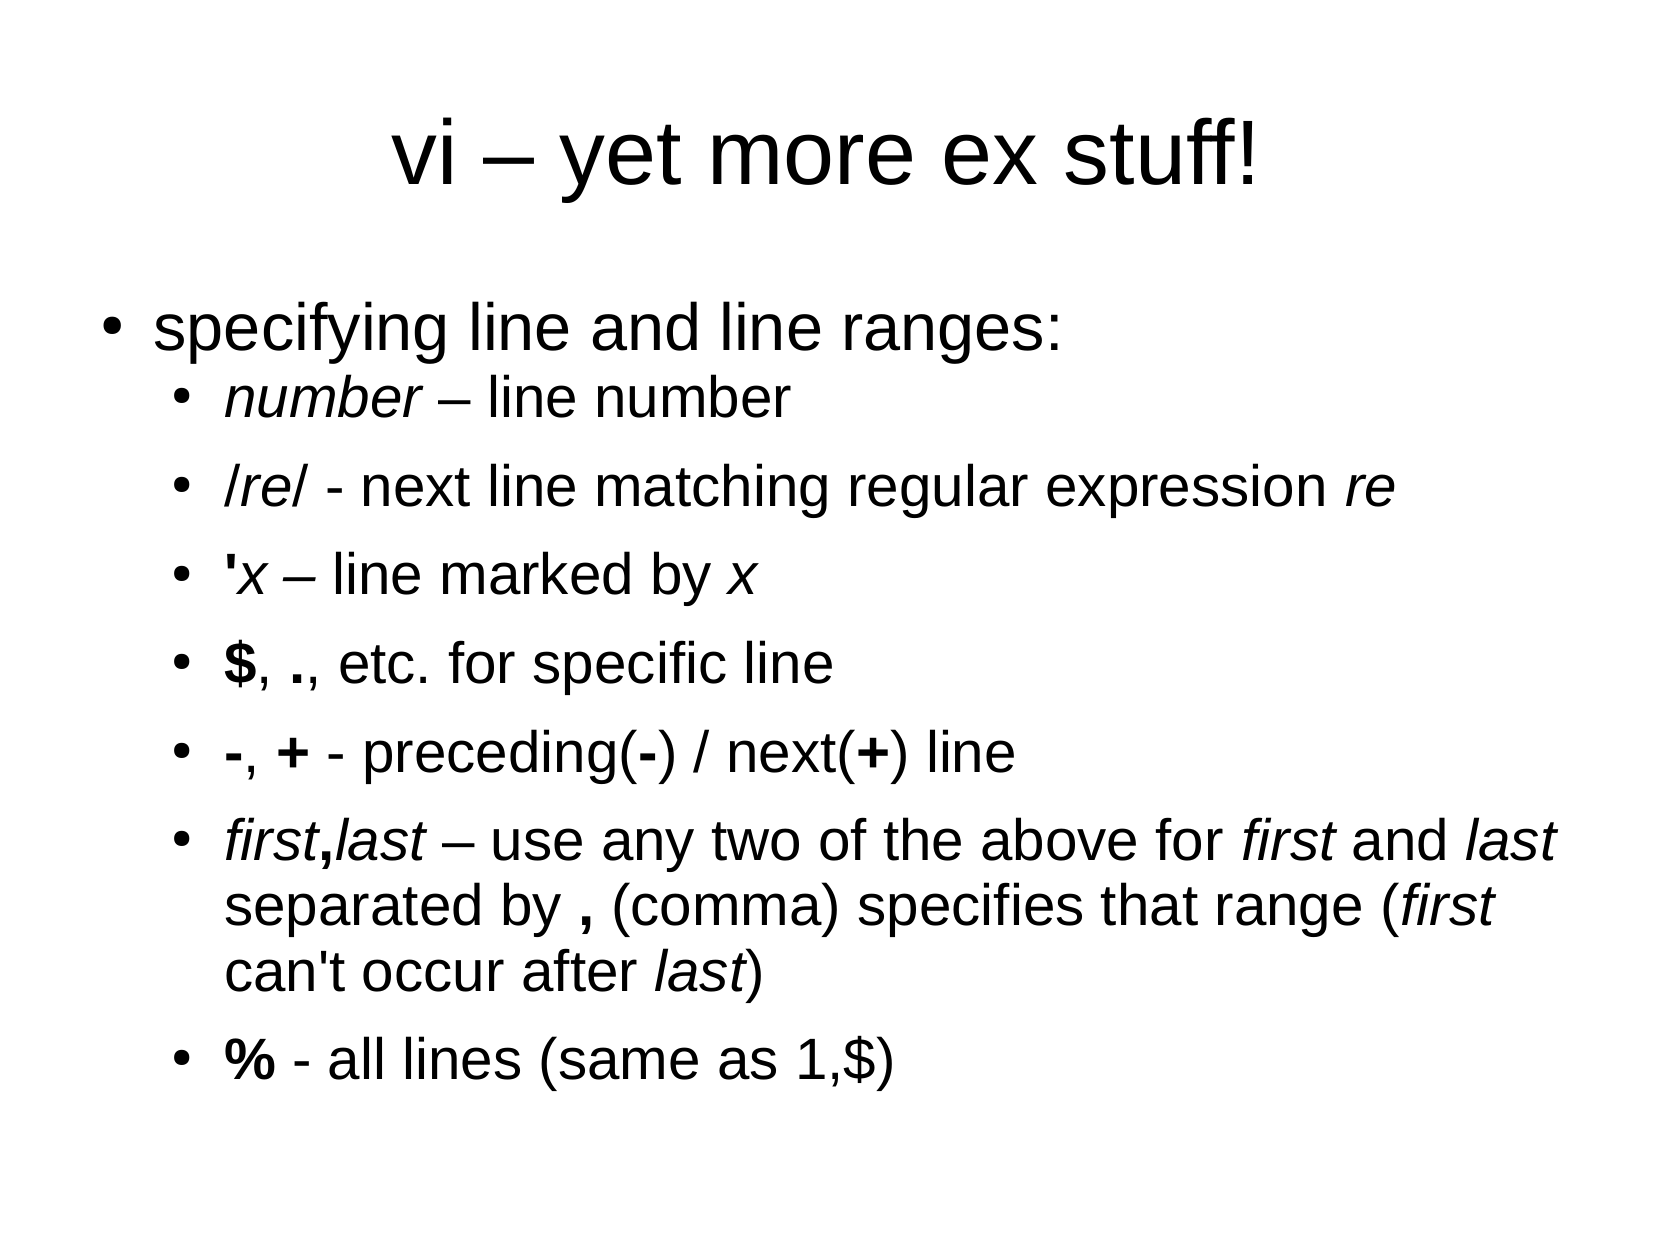

# vi – yet more ex stuff!
specifying line and line ranges:
number – line number
/re/ - next line matching regular expression re
'x – line marked by x
$, ., etc. for specific line
-, + - preceding(-) / next(+) line
first,last – use any two of the above for first and last separated by , (comma) specifies that range (first can't occur after last)
% - all lines (same as 1,$)